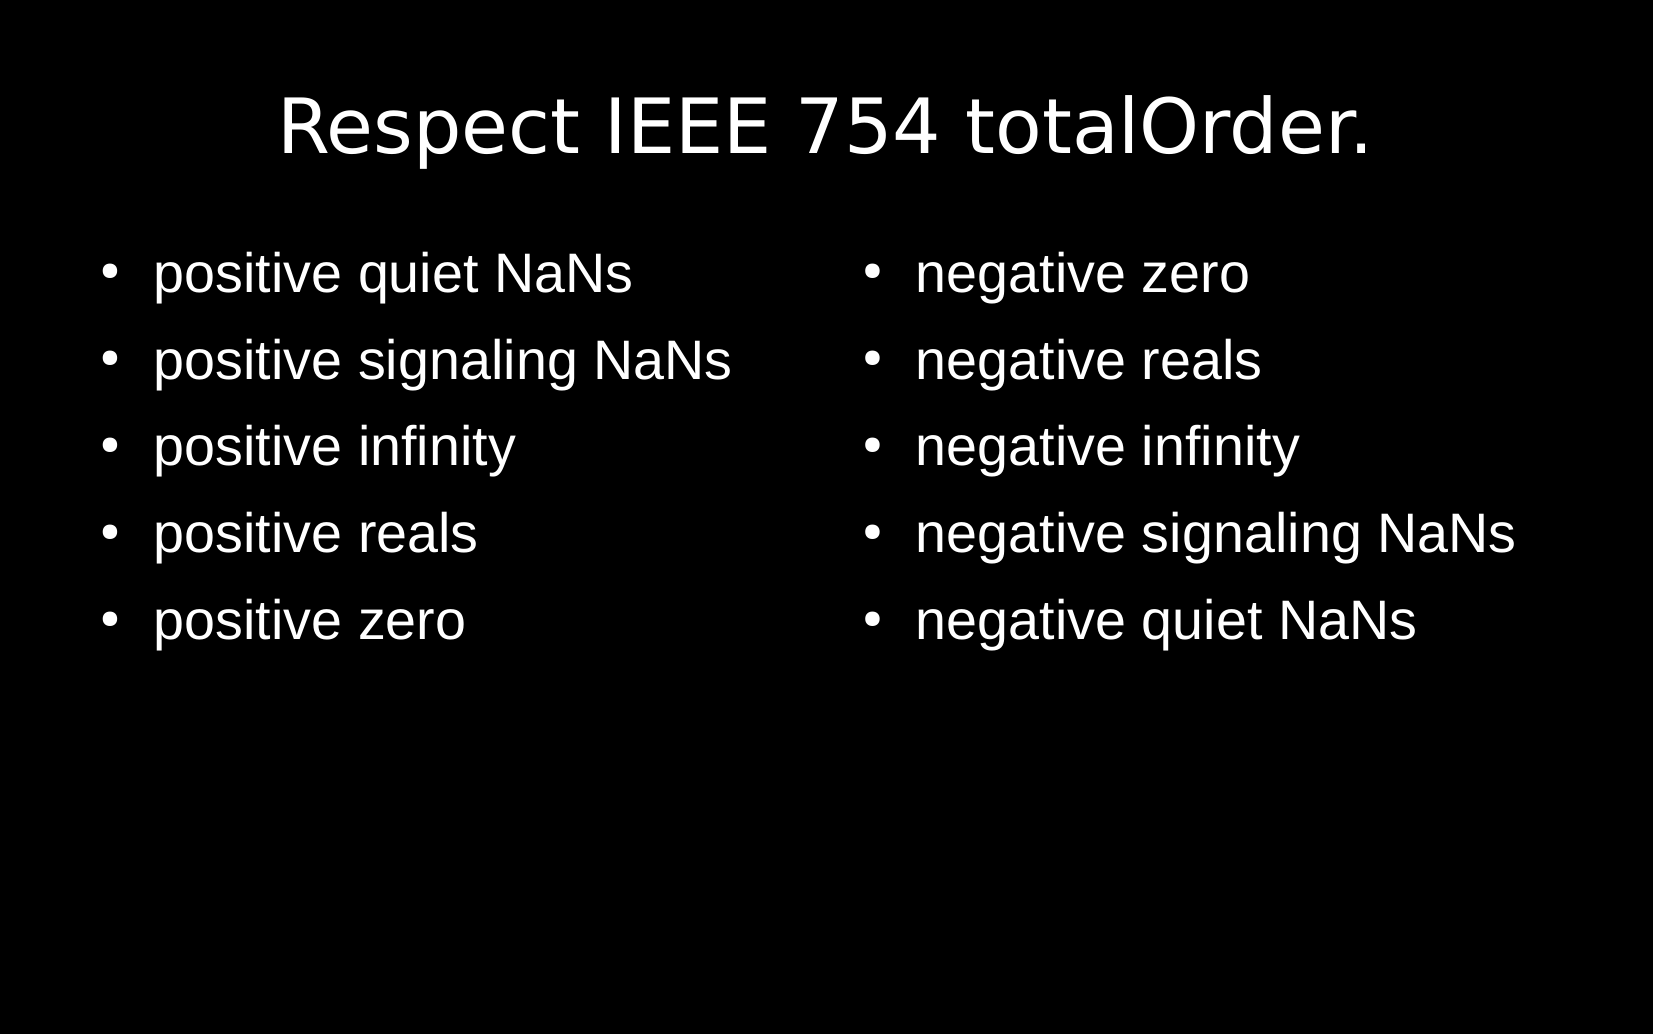

# Respect IEEE 754 totalOrder.
positive quiet NaNs
positive signaling NaNs
positive infinity
positive reals
positive zero
negative zero
negative reals
negative infinity
negative signaling NaNs
negative quiet NaNs